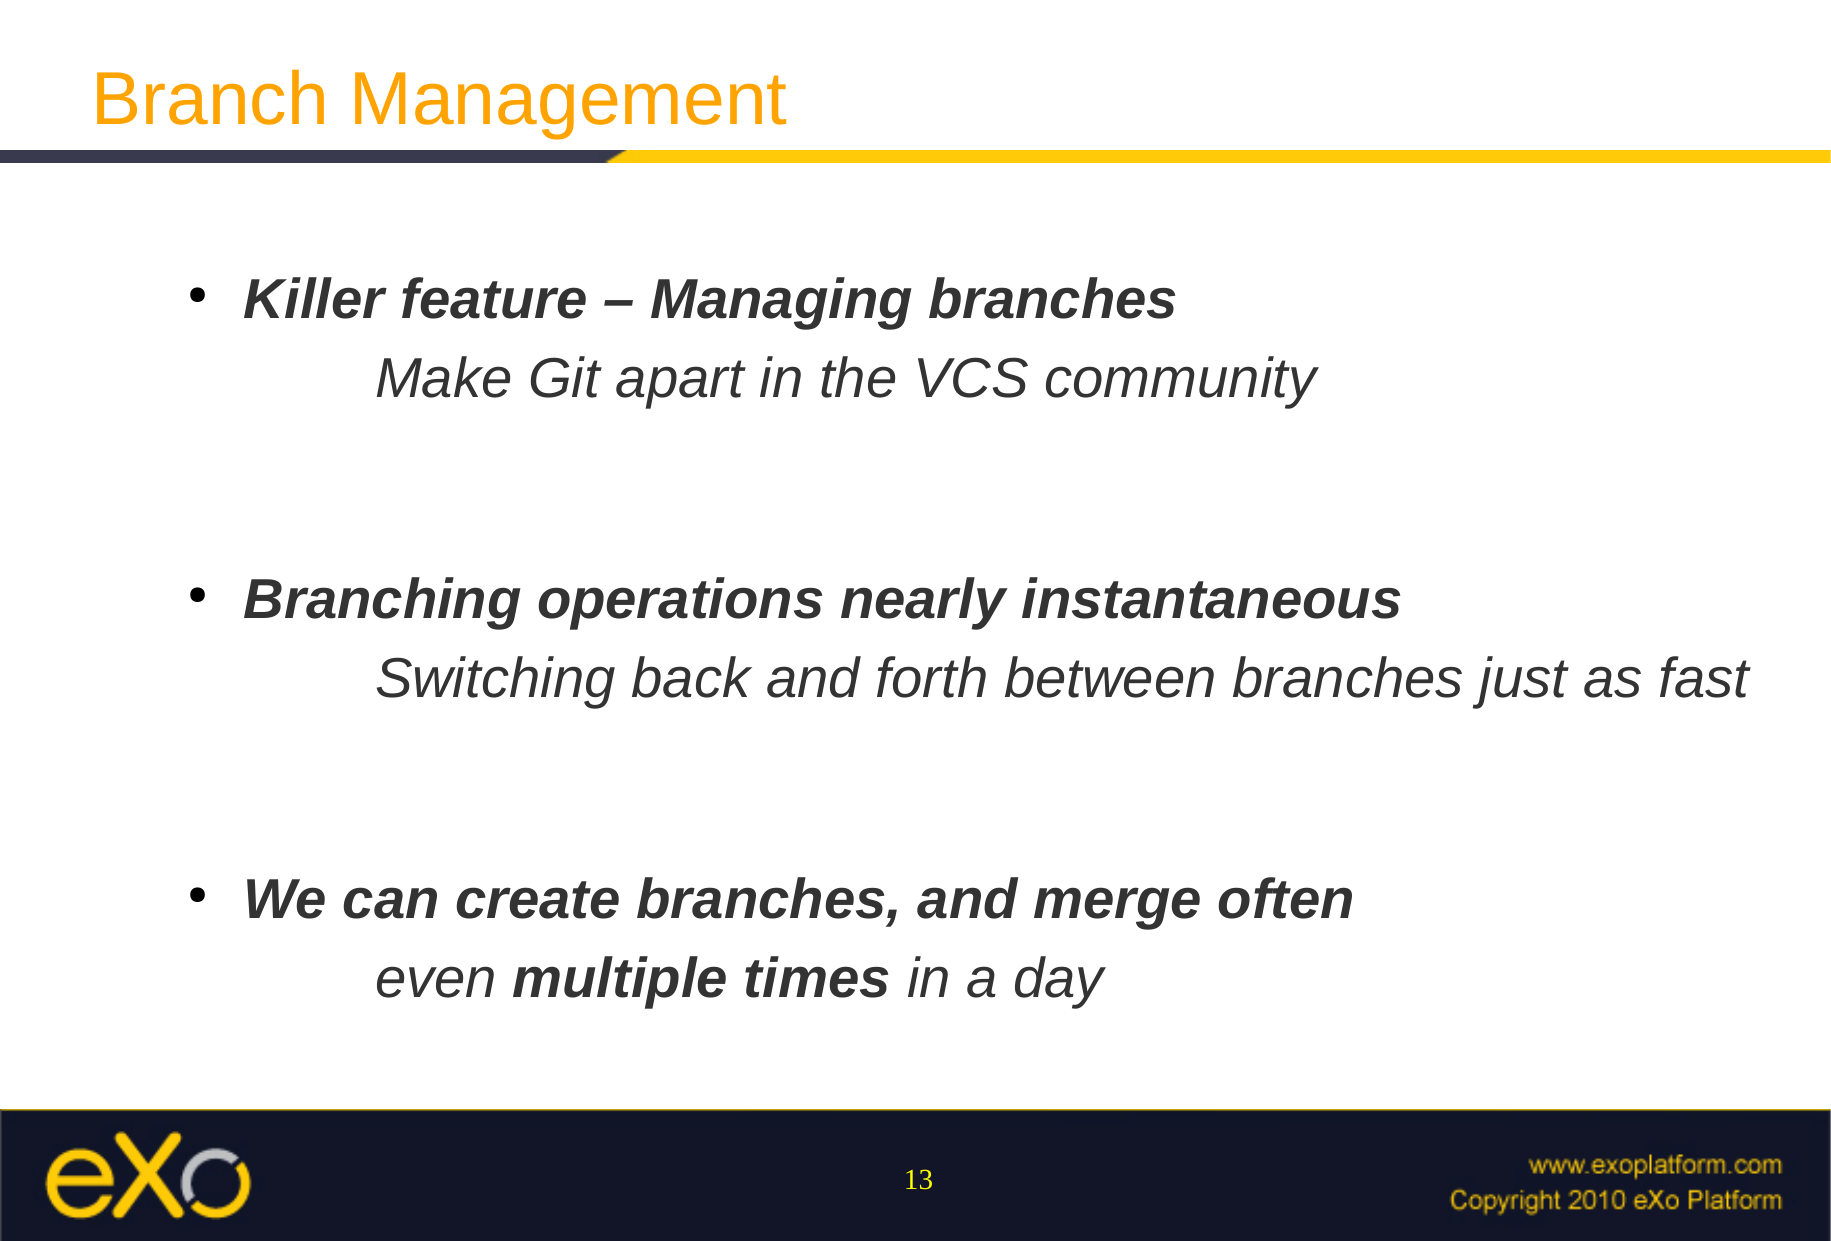

Branch Management
Killer feature – Managing branches
Make Git apart in the VCS community
#
Branching operations nearly instantaneous
Switching back and forth between branches just as fast
We can create branches, and merge often
even multiple times in a day